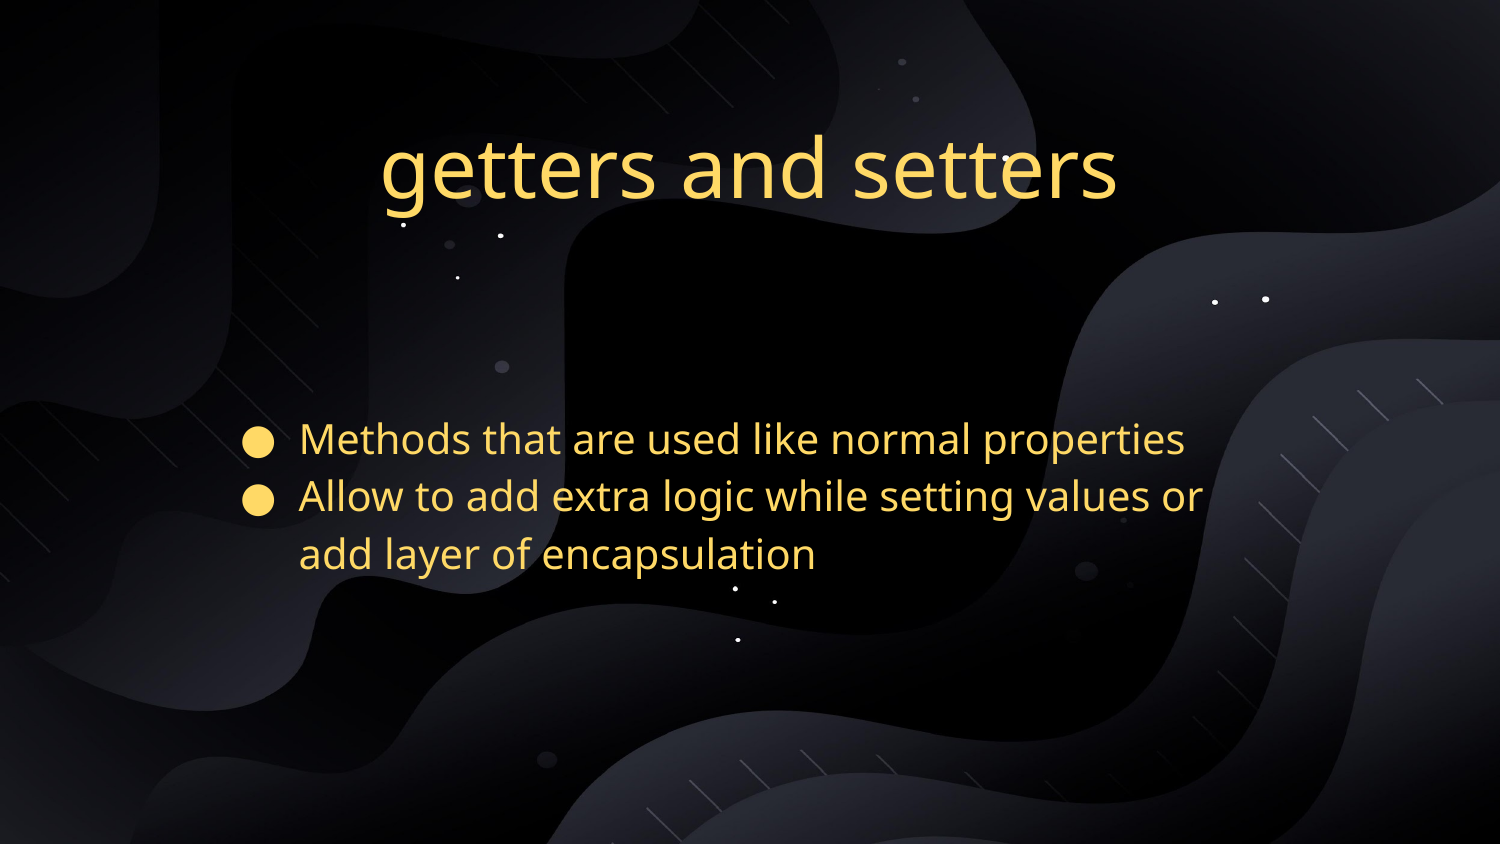

# getters and setters
Methods that are used like normal properties
Allow to add extra logic while setting values or add layer of encapsulation